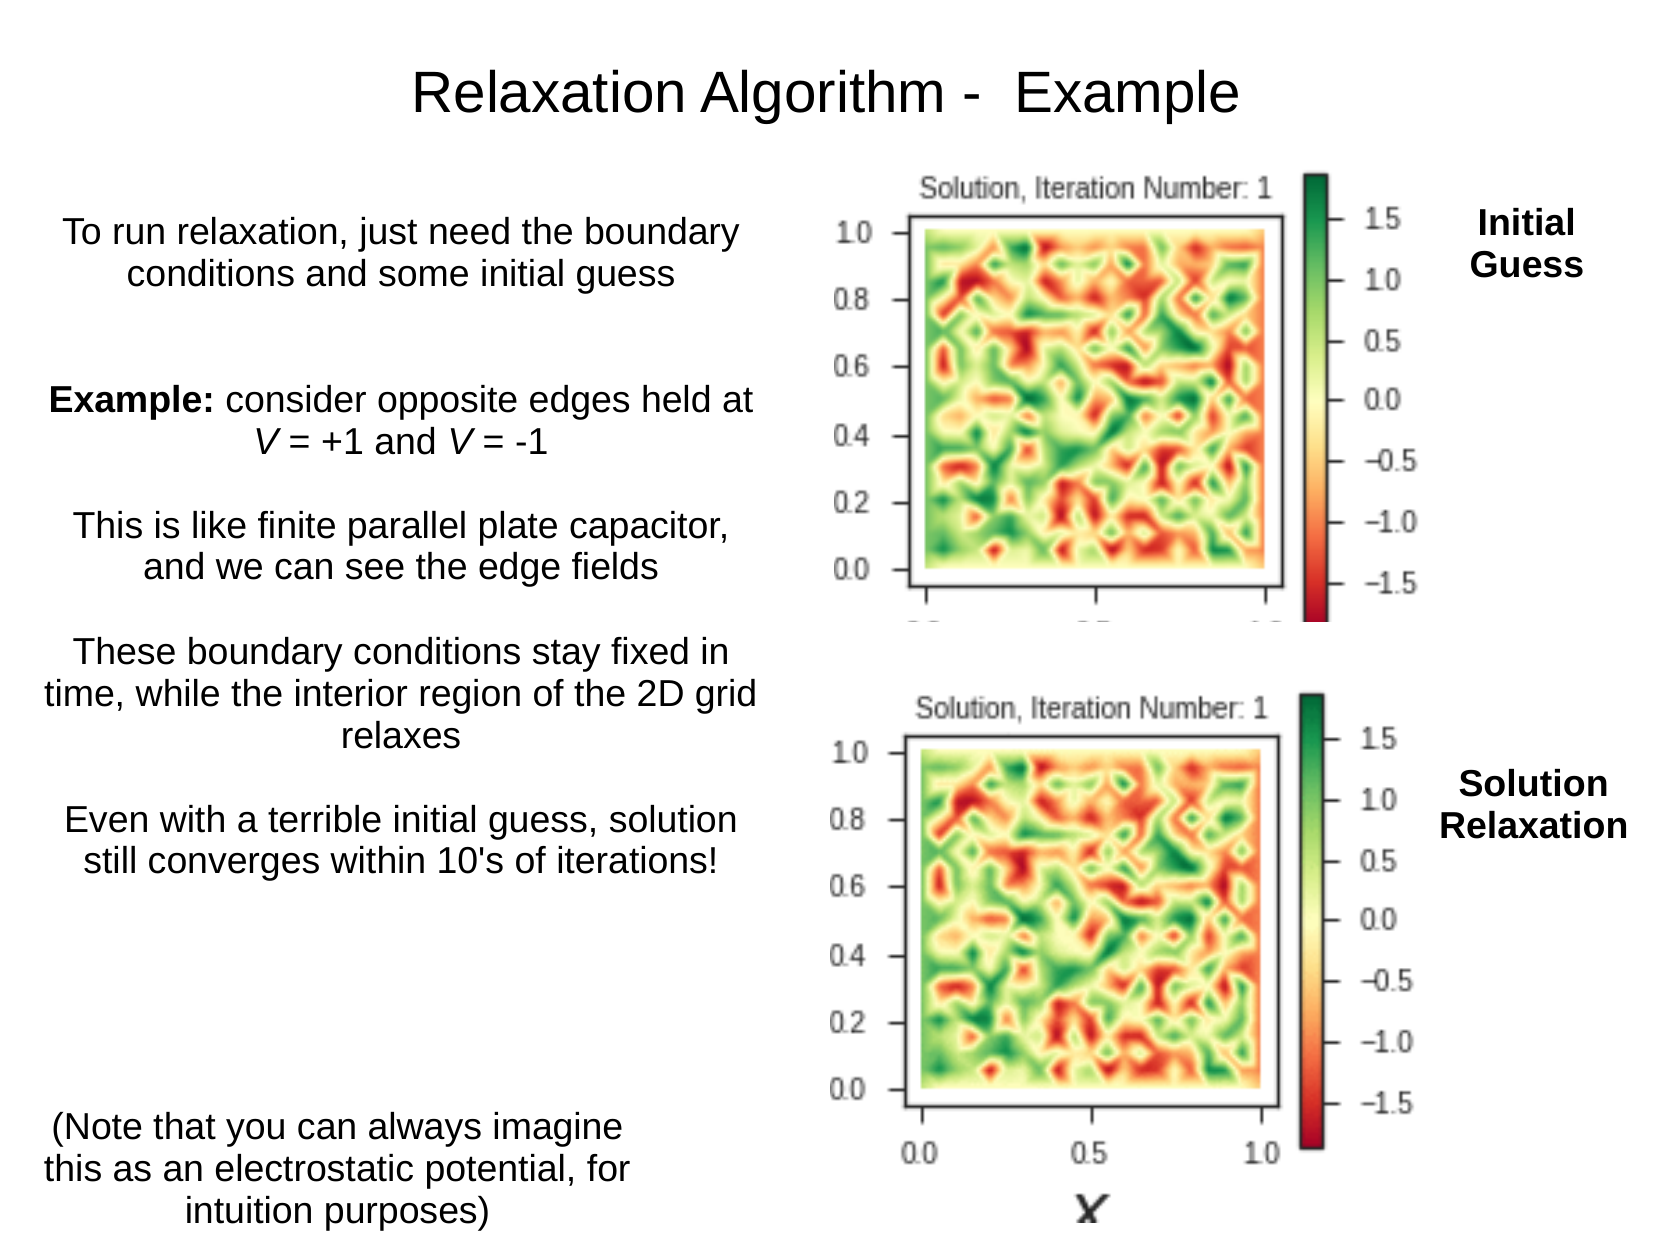

# Relaxation Algorithm - Example
Initial Guess
To run relaxation, just need the boundary conditions and some initial guess
Example: consider opposite edges held at V = +1 and V = -1
This is like finite parallel plate capacitor, and we can see the edge fields
These boundary conditions stay fixed in time, while the interior region of the 2D grid relaxes
Even with a terrible initial guess, solution still converges within 10's of iterations!
Solution Relaxation
(Note that you can always imagine this as an electrostatic potential, for intuition purposes)